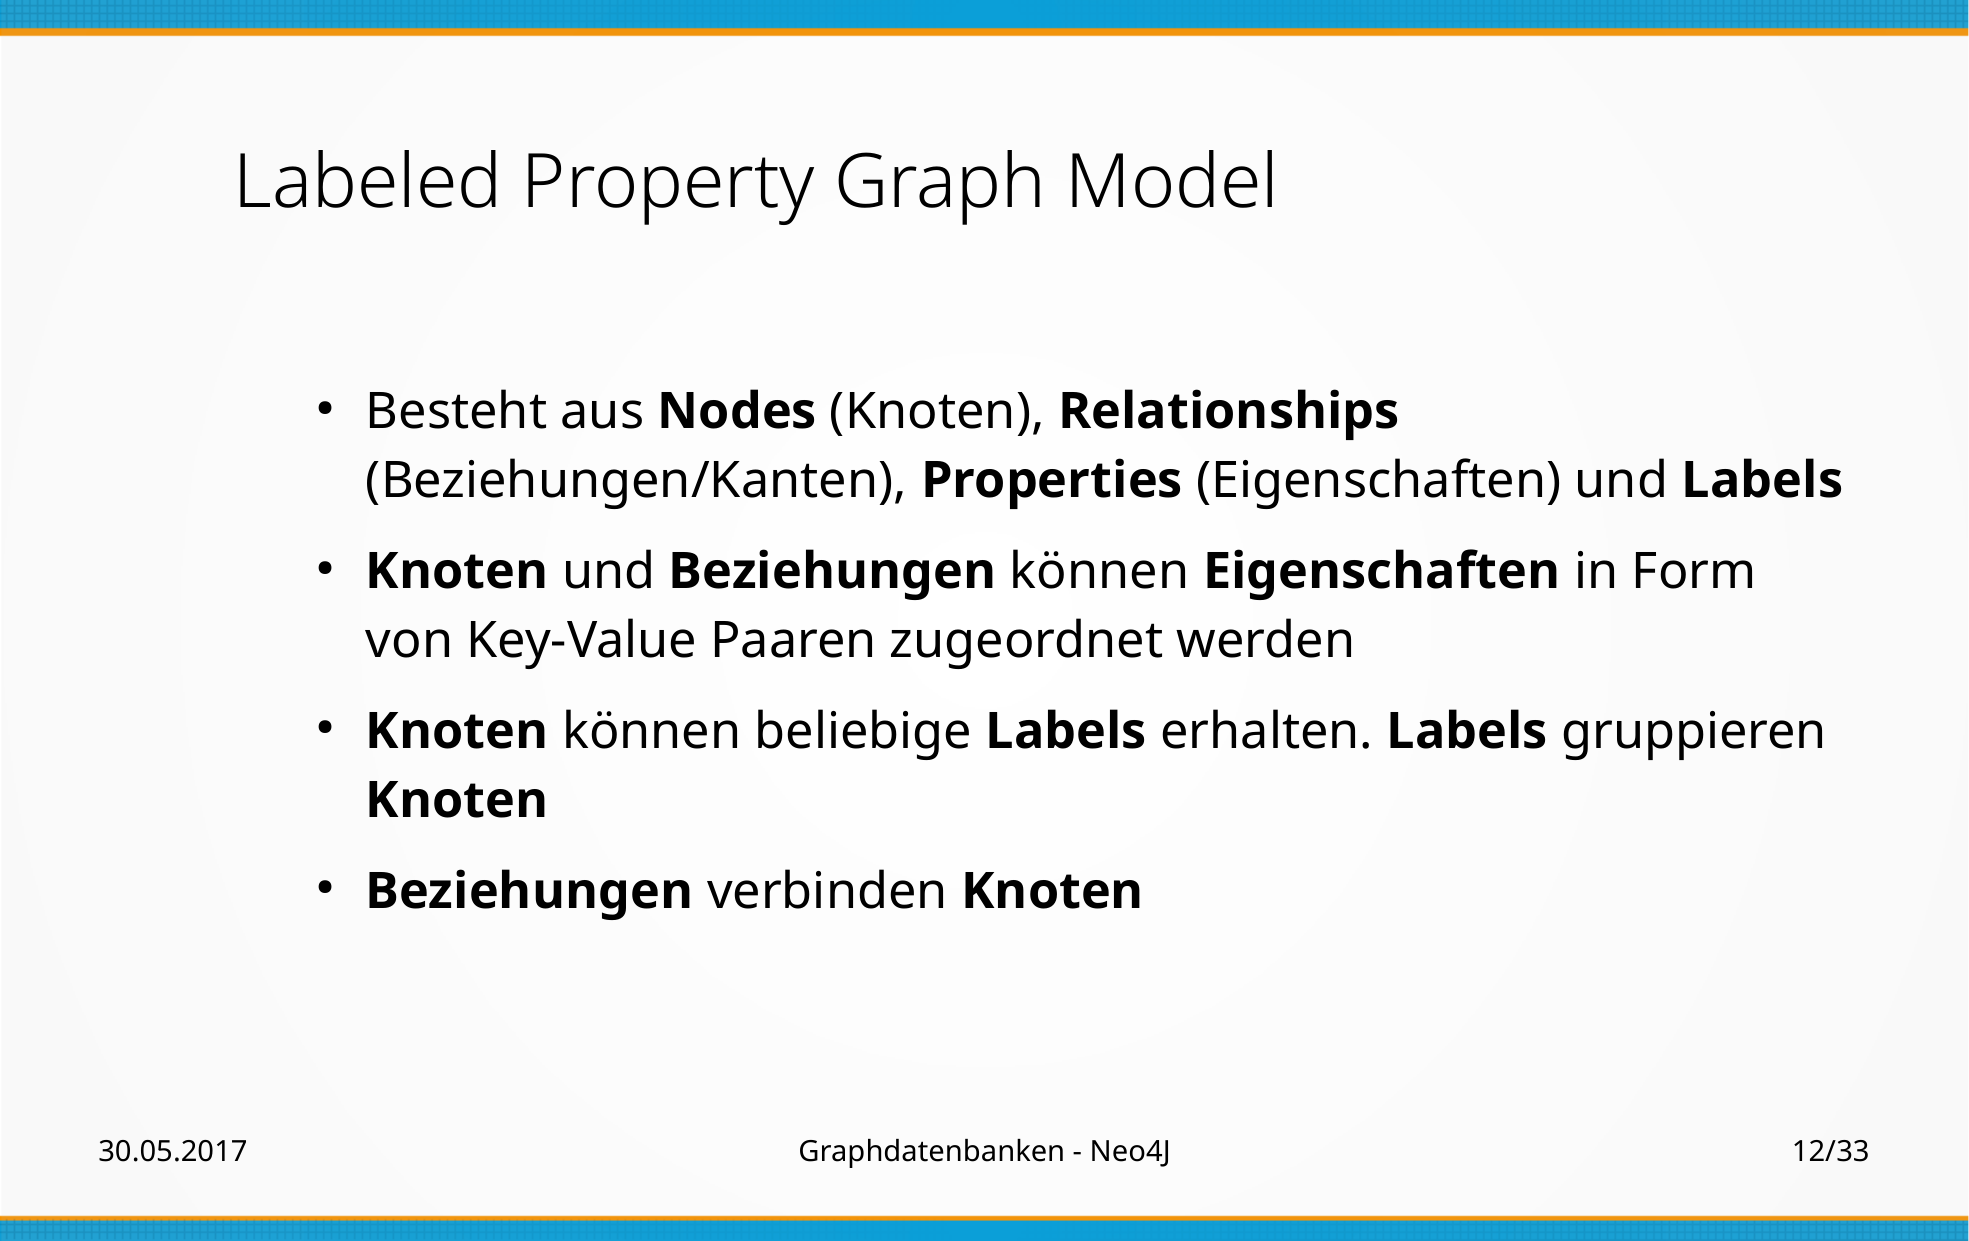

# Labeled Property Graph Model
Besteht aus Nodes (Knoten), Relationships (Beziehungen/Kanten), Properties (Eigenschaften) und Labels
Knoten und Beziehungen können Eigenschaften in Form von Key-Value Paaren zugeordnet werden
Knoten können beliebige Labels erhalten. Labels gruppieren Knoten
Beziehungen verbinden Knoten
30.05.2017
Graphdatenbanken - Neo4J
12